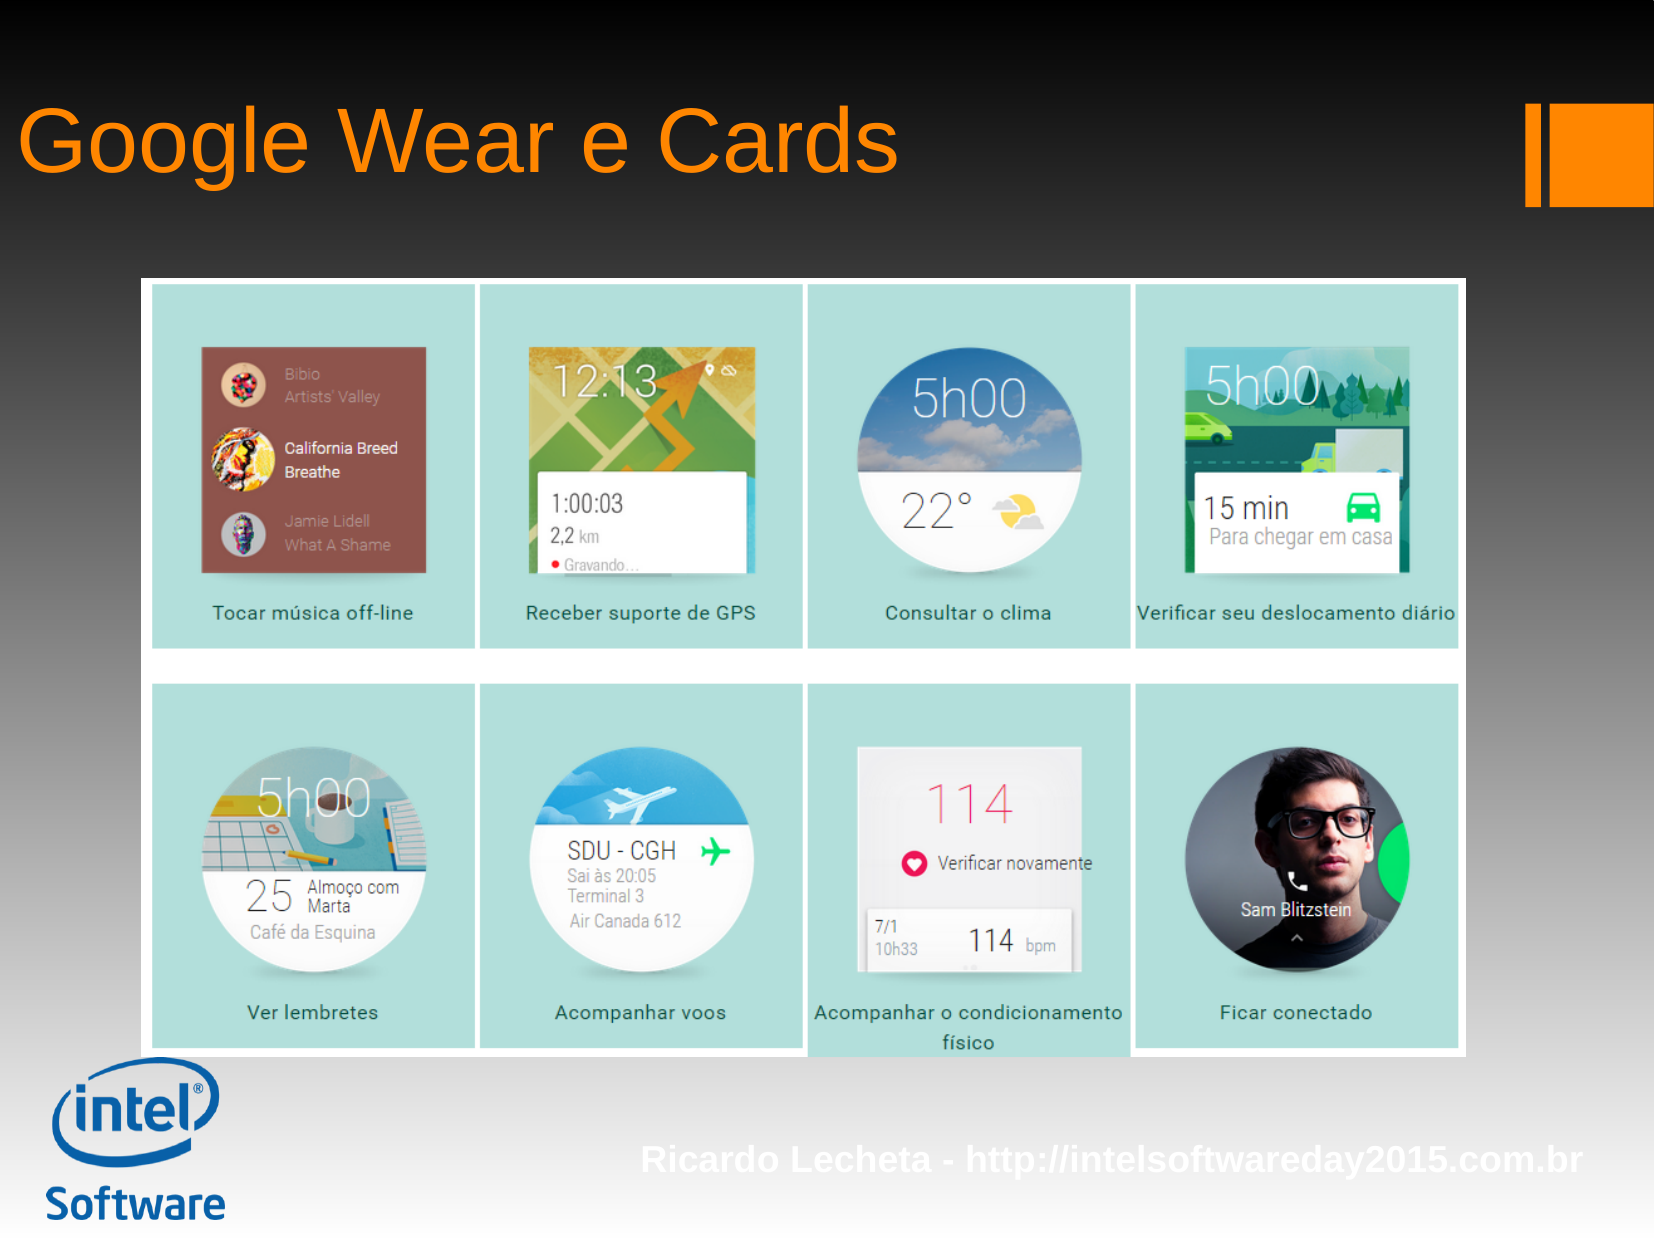

# Google Wear e Cards
Ricardo Lecheta - http://intelsoftwareday2015.com.br